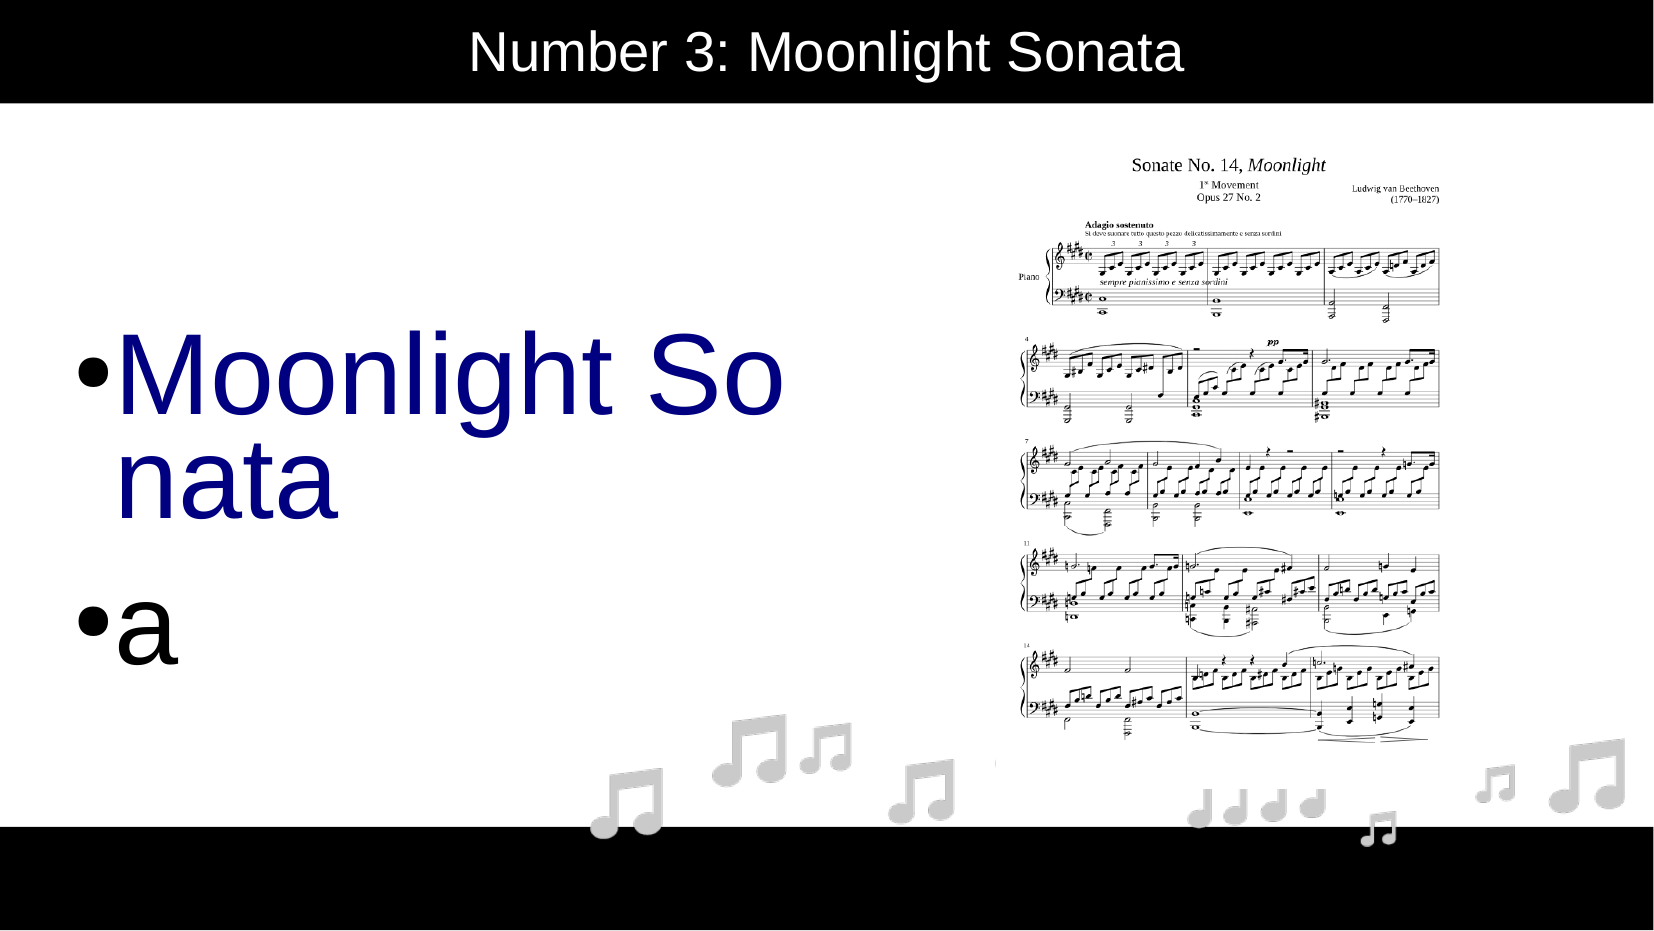

# Number 3: Moonlight Sonata
Moonlight Sonata
a